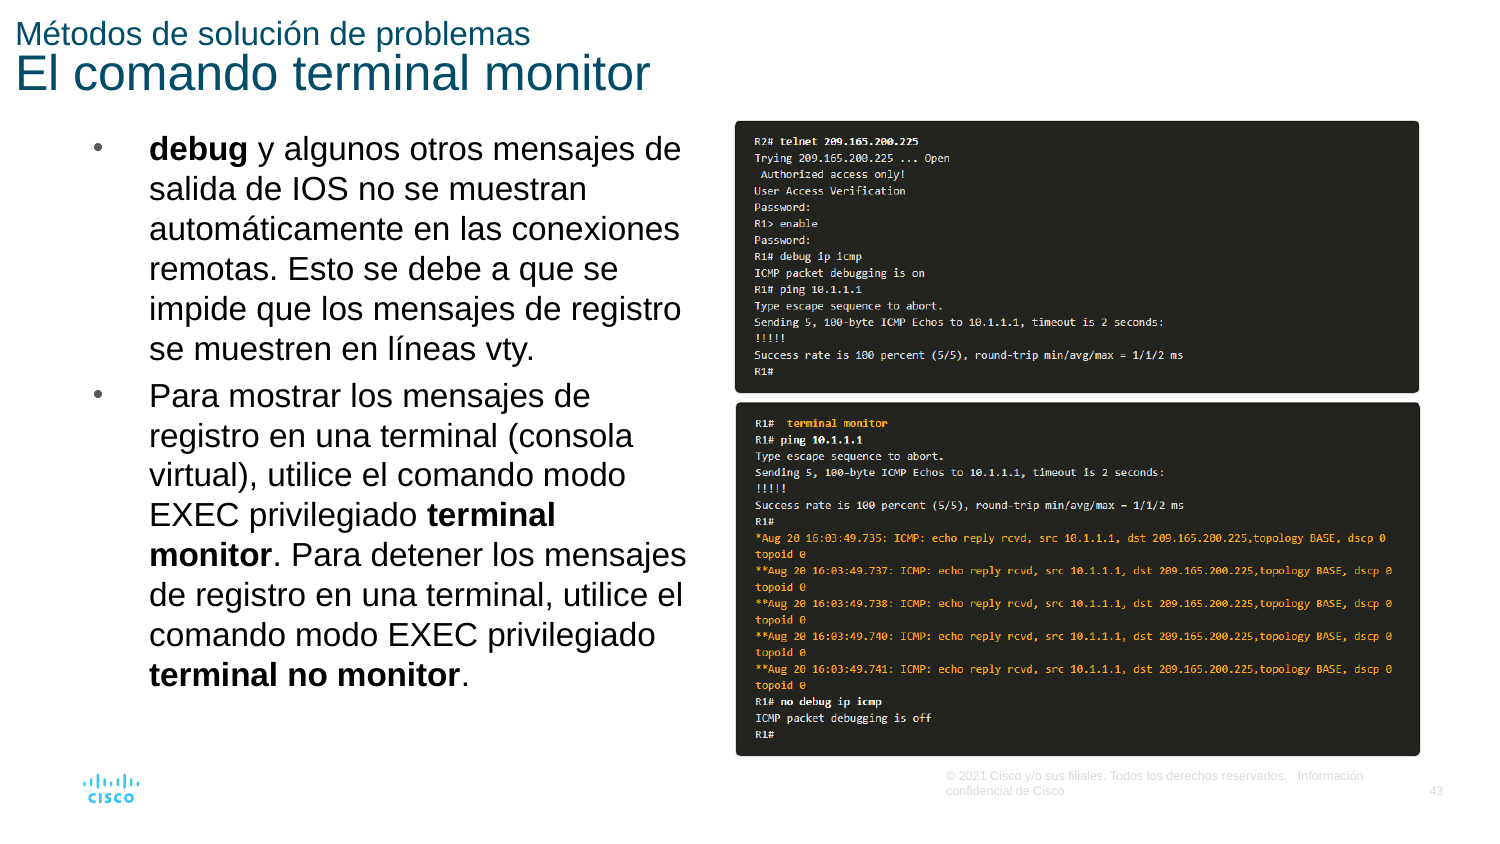

# Métodos de solución de problemas El comando terminal monitor
debug y algunos otros mensajes de salida de IOS no se muestran automáticamente en las conexiones remotas. Esto se debe a que se impide que los mensajes de registro se muestren en líneas vty.
Para mostrar los mensajes de registro en una terminal (consola virtual), utilice el comando modo EXEC privilegiado terminal monitor. Para detener los mensajes de registro en una terminal, utilice el comando modo EXEC privilegiado terminal no monitor.